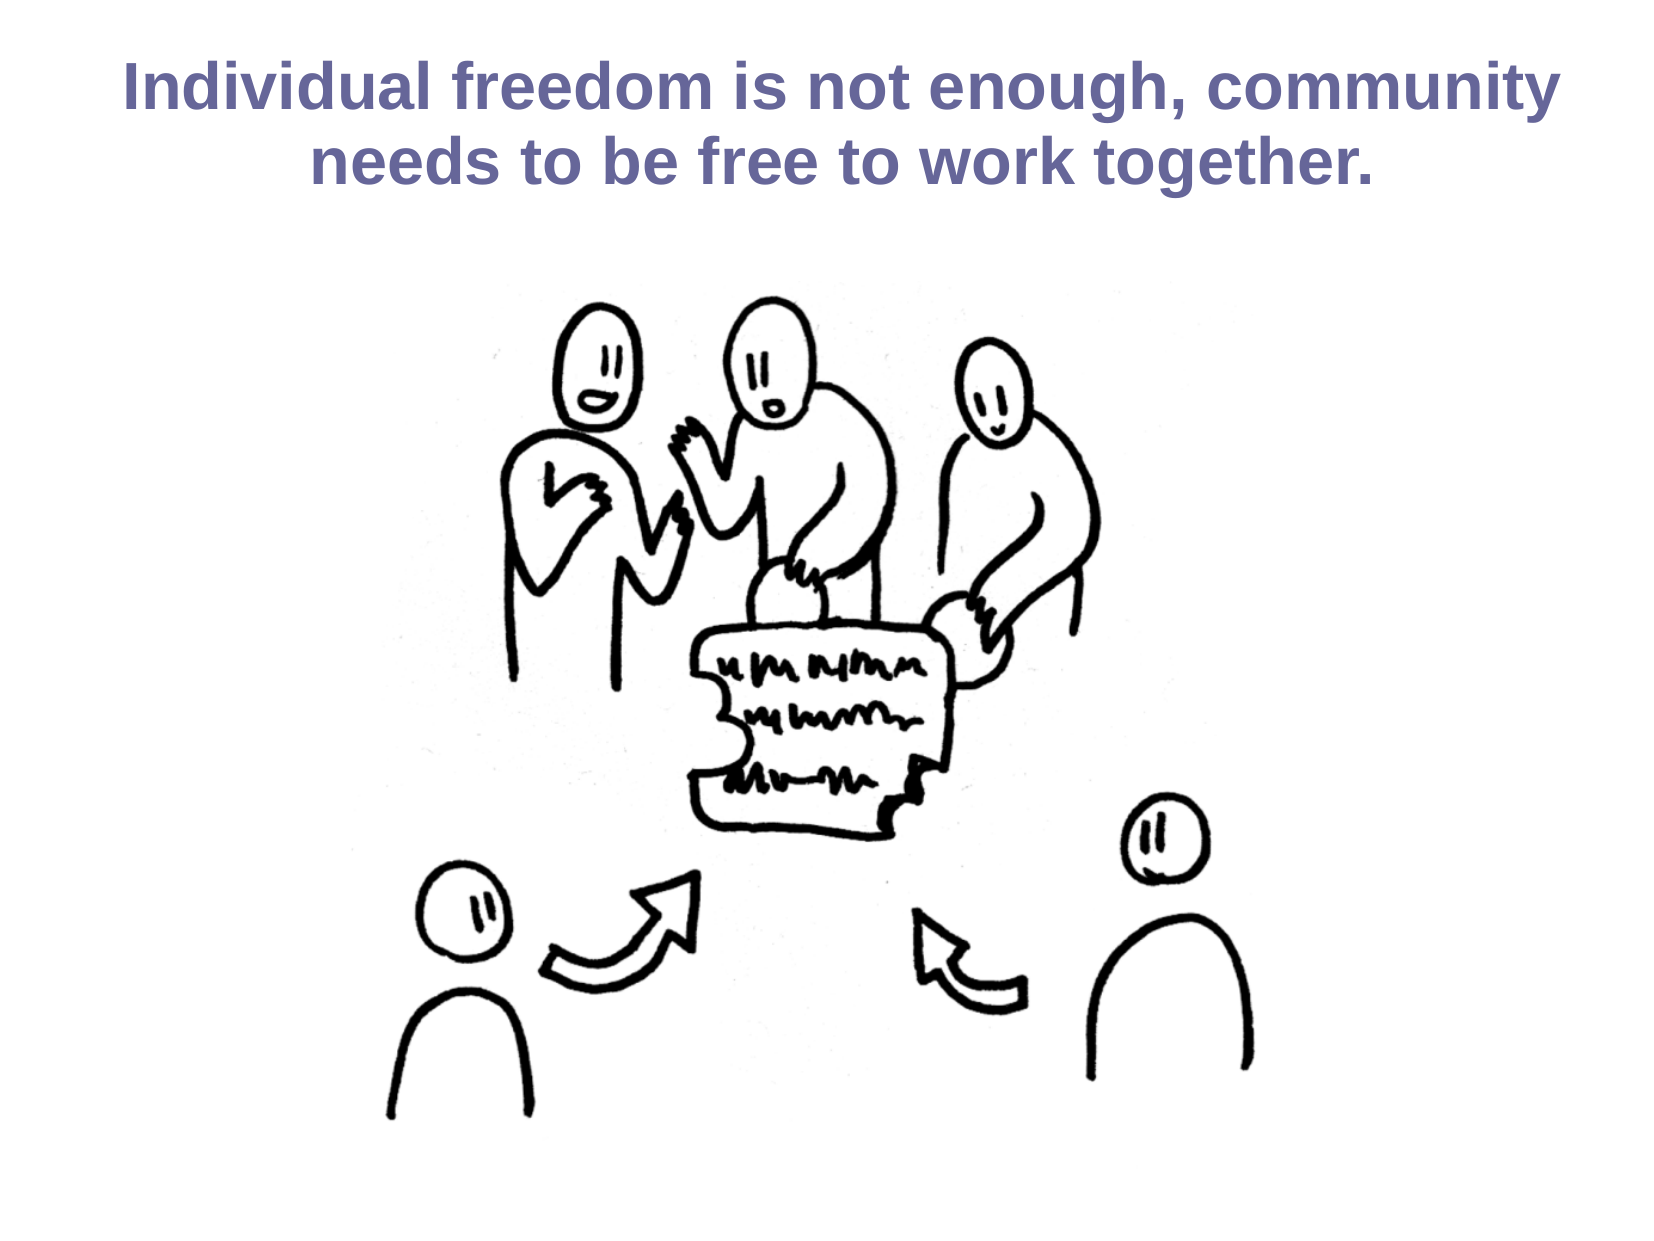

# Individual freedom is not enough, community needs to be free to work together.